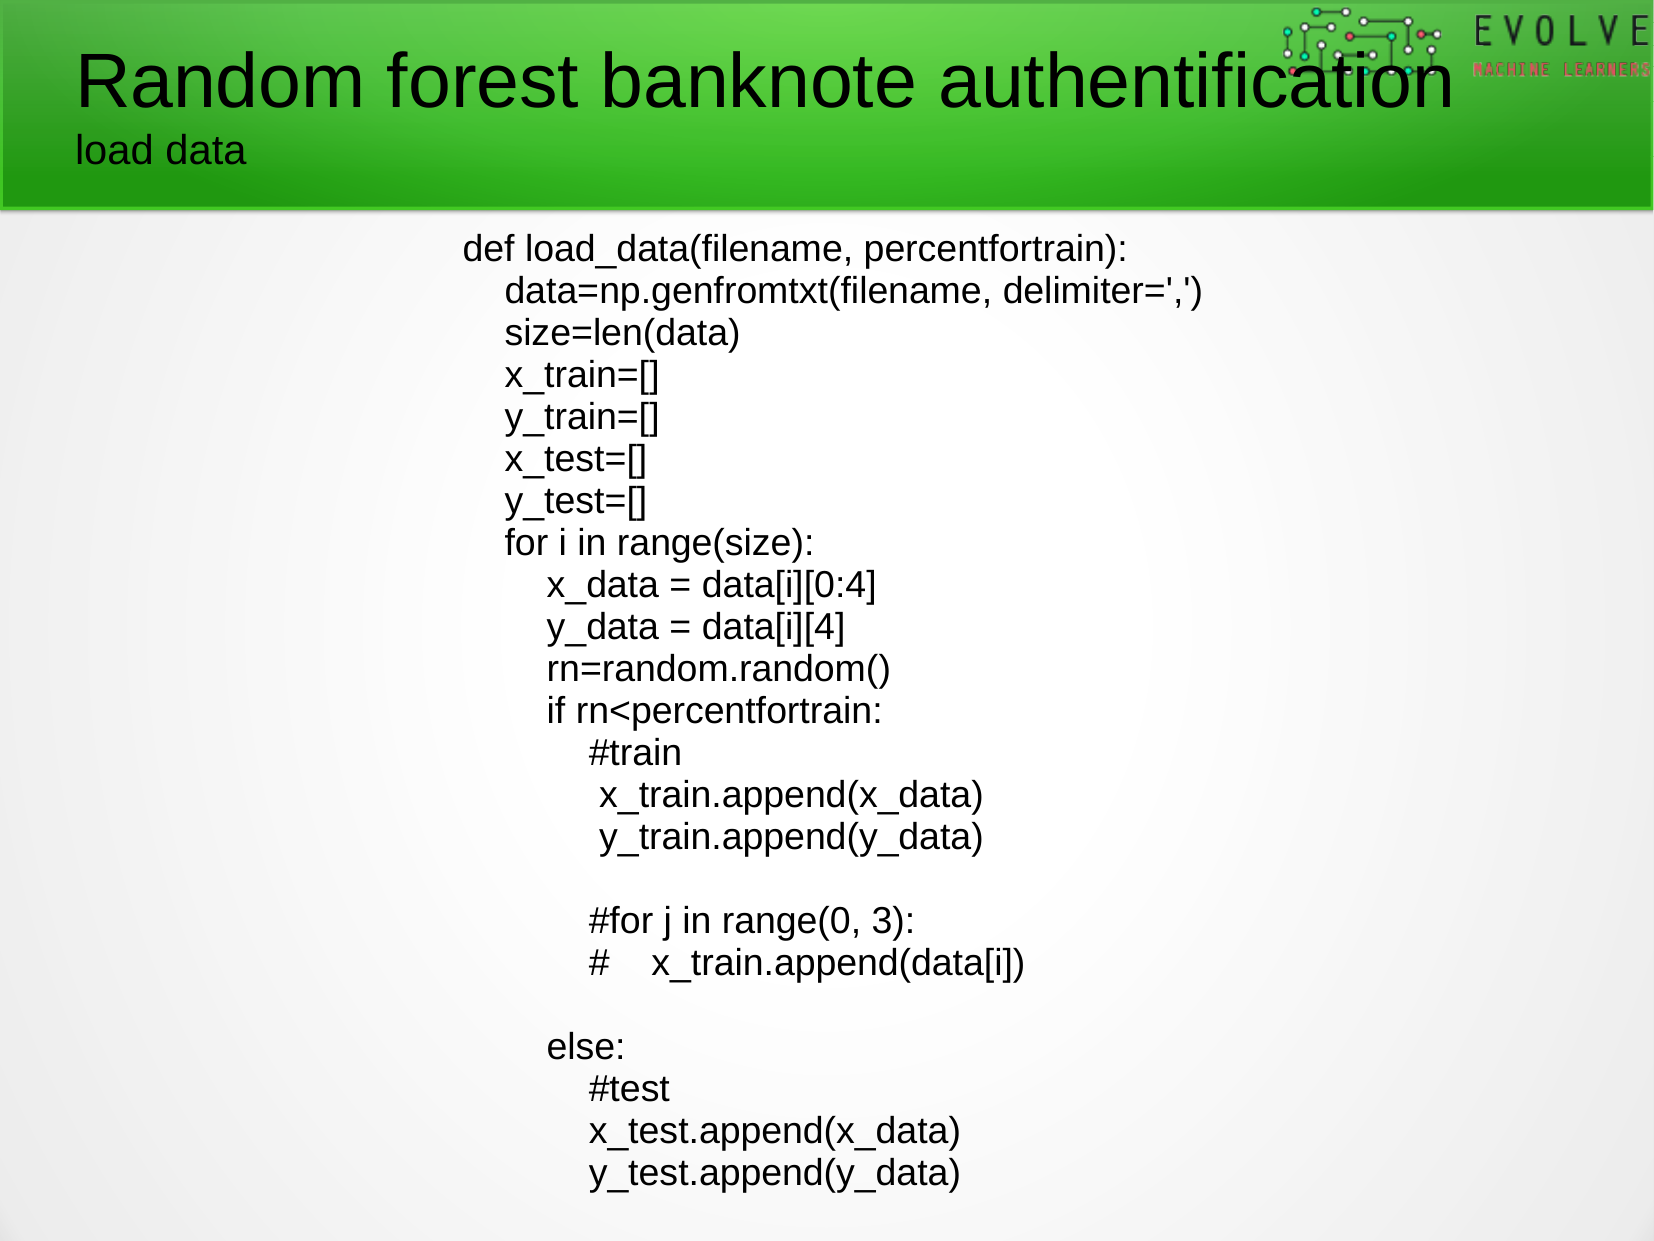

Random forest banknote authentification
load data
def load_data(filename, percentfortrain):
 data=np.genfromtxt(filename, delimiter=',')
 size=len(data)
 x_train=[]
 y_train=[]
 x_test=[]
 y_test=[]
 for i in range(size):
 x_data = data[i][0:4]
 y_data = data[i][4]
 rn=random.random()
 if rn<percentfortrain:
 #train
 x_train.append(x_data)
 y_train.append(y_data)
 #for j in range(0, 3):
 # x_train.append(data[i])
 else:
 #test
 x_test.append(x_data)
 y_test.append(y_data)
 return x_train, y_train, x_test, y_test